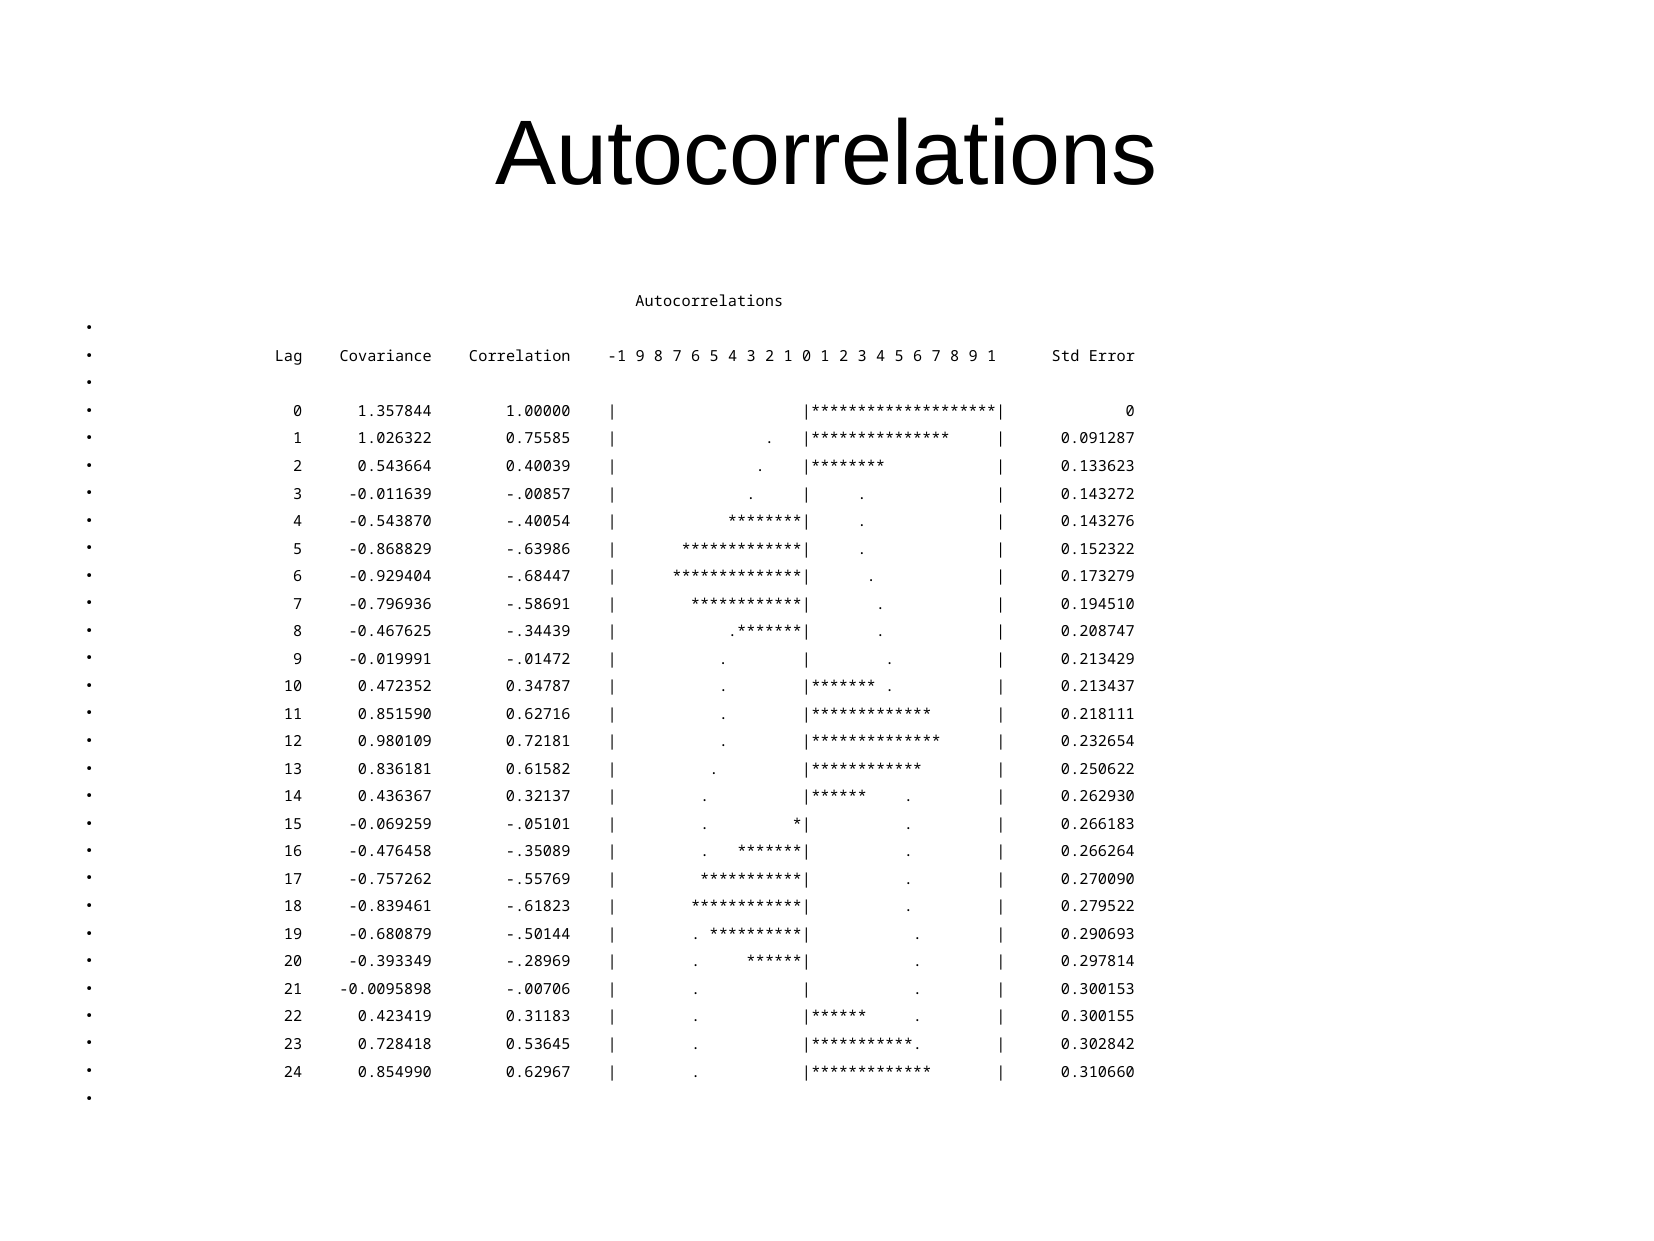

# Autocorrelations
 Autocorrelations
 Lag Covariance Correlation -1 9 8 7 6 5 4 3 2 1 0 1 2 3 4 5 6 7 8 9 1 Std Error
 0 1.357844 1.00000 | |********************| 0
 1 1.026322 0.75585 | . |*************** | 0.091287
 2 0.543664 0.40039 | . |******** | 0.133623
 3 -0.011639 -.00857 | . | . | 0.143272
 4 -0.543870 -.40054 | ********| . | 0.143276
 5 -0.868829 -.63986 | *************| . | 0.152322
 6 -0.929404 -.68447 | **************| . | 0.173279
 7 -0.796936 -.58691 | ************| . | 0.194510
 8 -0.467625 -.34439 | .*******| . | 0.208747
 9 -0.019991 -.01472 | . | . | 0.213429
 10 0.472352 0.34787 | . |******* . | 0.213437
 11 0.851590 0.62716 | . |************* | 0.218111
 12 0.980109 0.72181 | . |************** | 0.232654
 13 0.836181 0.61582 | . |************ | 0.250622
 14 0.436367 0.32137 | . |****** . | 0.262930
 15 -0.069259 -.05101 | . *| . | 0.266183
 16 -0.476458 -.35089 | . *******| . | 0.266264
 17 -0.757262 -.55769 | ***********| . | 0.270090
 18 -0.839461 -.61823 | ************| . | 0.279522
 19 -0.680879 -.50144 | . **********| . | 0.290693
 20 -0.393349 -.28969 | . ******| . | 0.297814
 21 -0.0095898 -.00706 | . | . | 0.300153
 22 0.423419 0.31183 | . |****** . | 0.300155
 23 0.728418 0.53645 | . |***********. | 0.302842
 24 0.854990 0.62967 | . |************* | 0.310660